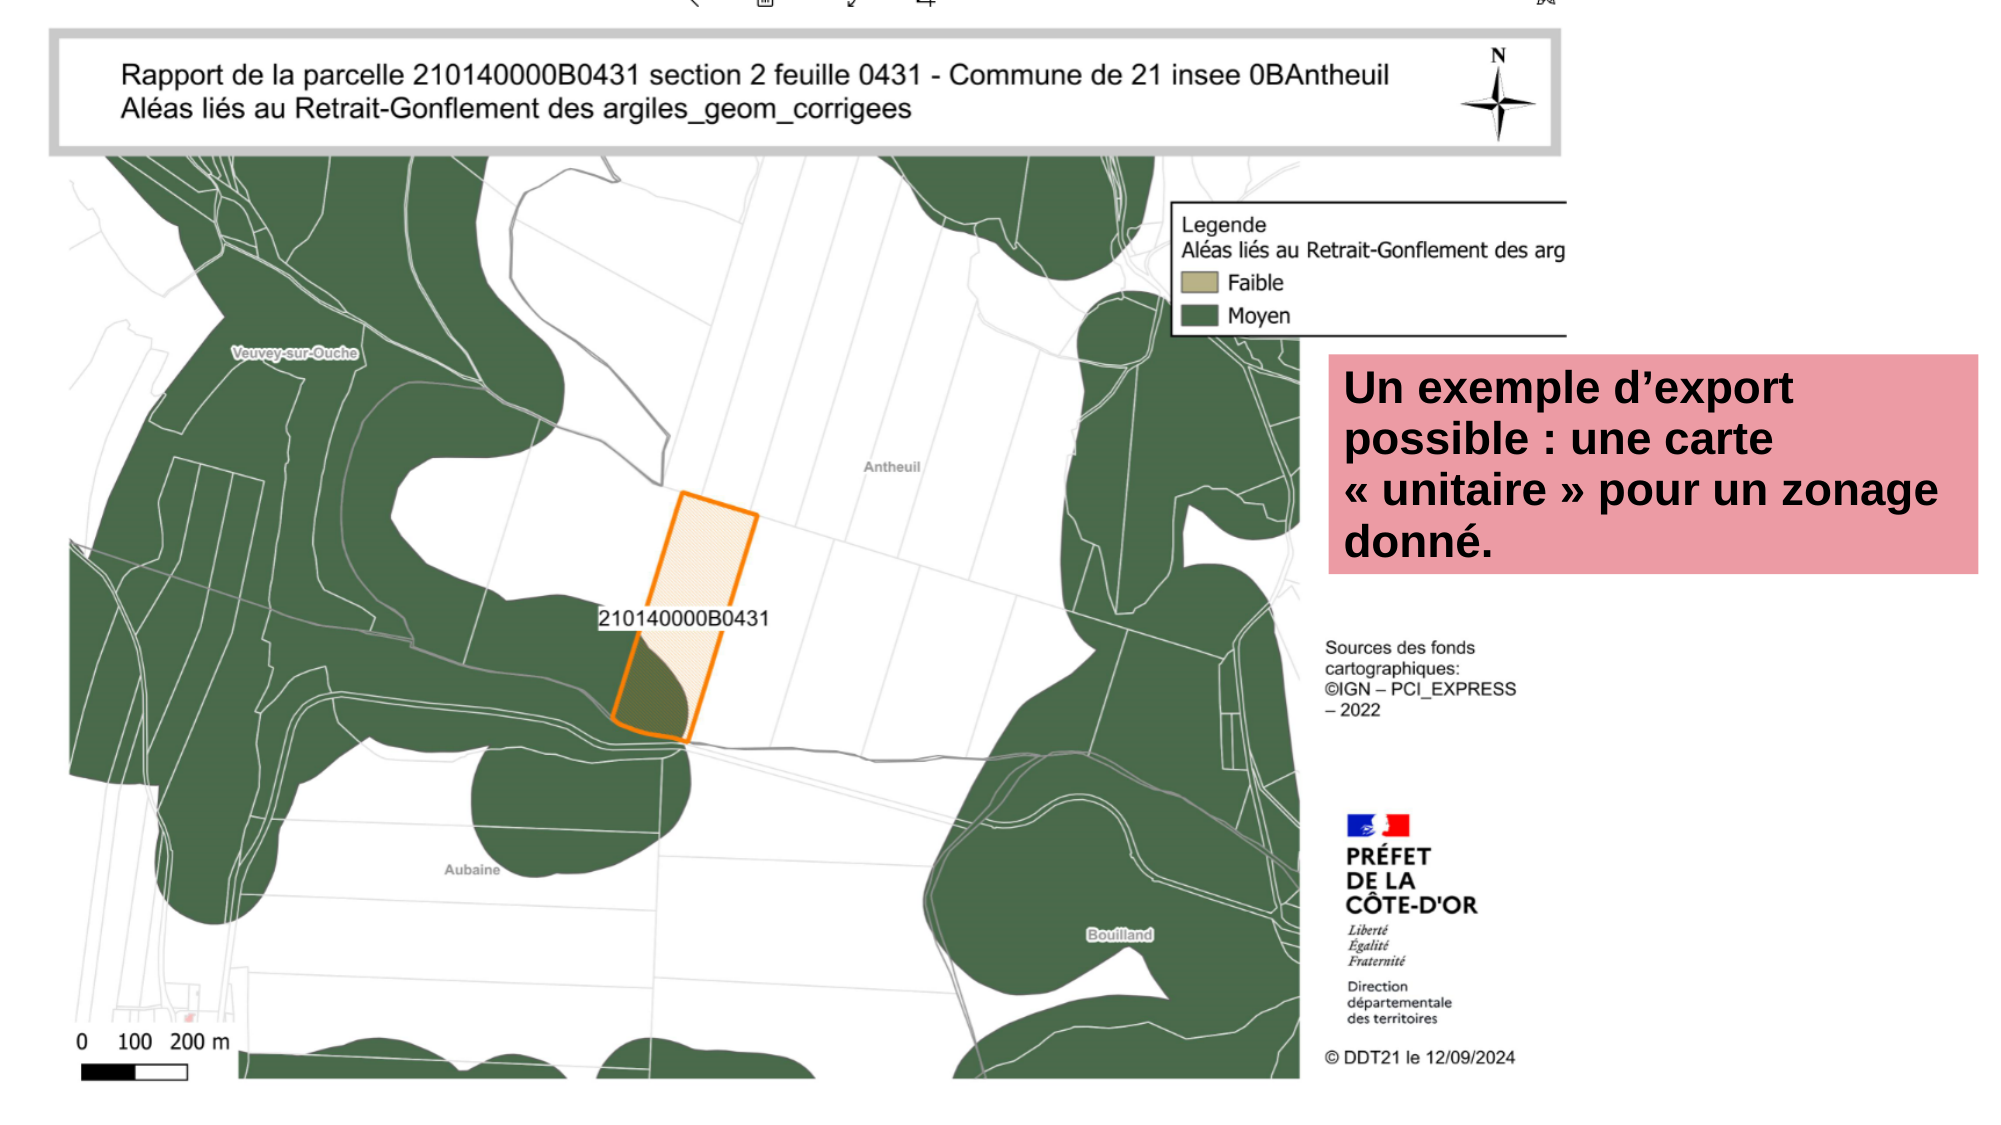

Un exemple d’export possible : une carte « unitaire » pour un zonage donné.